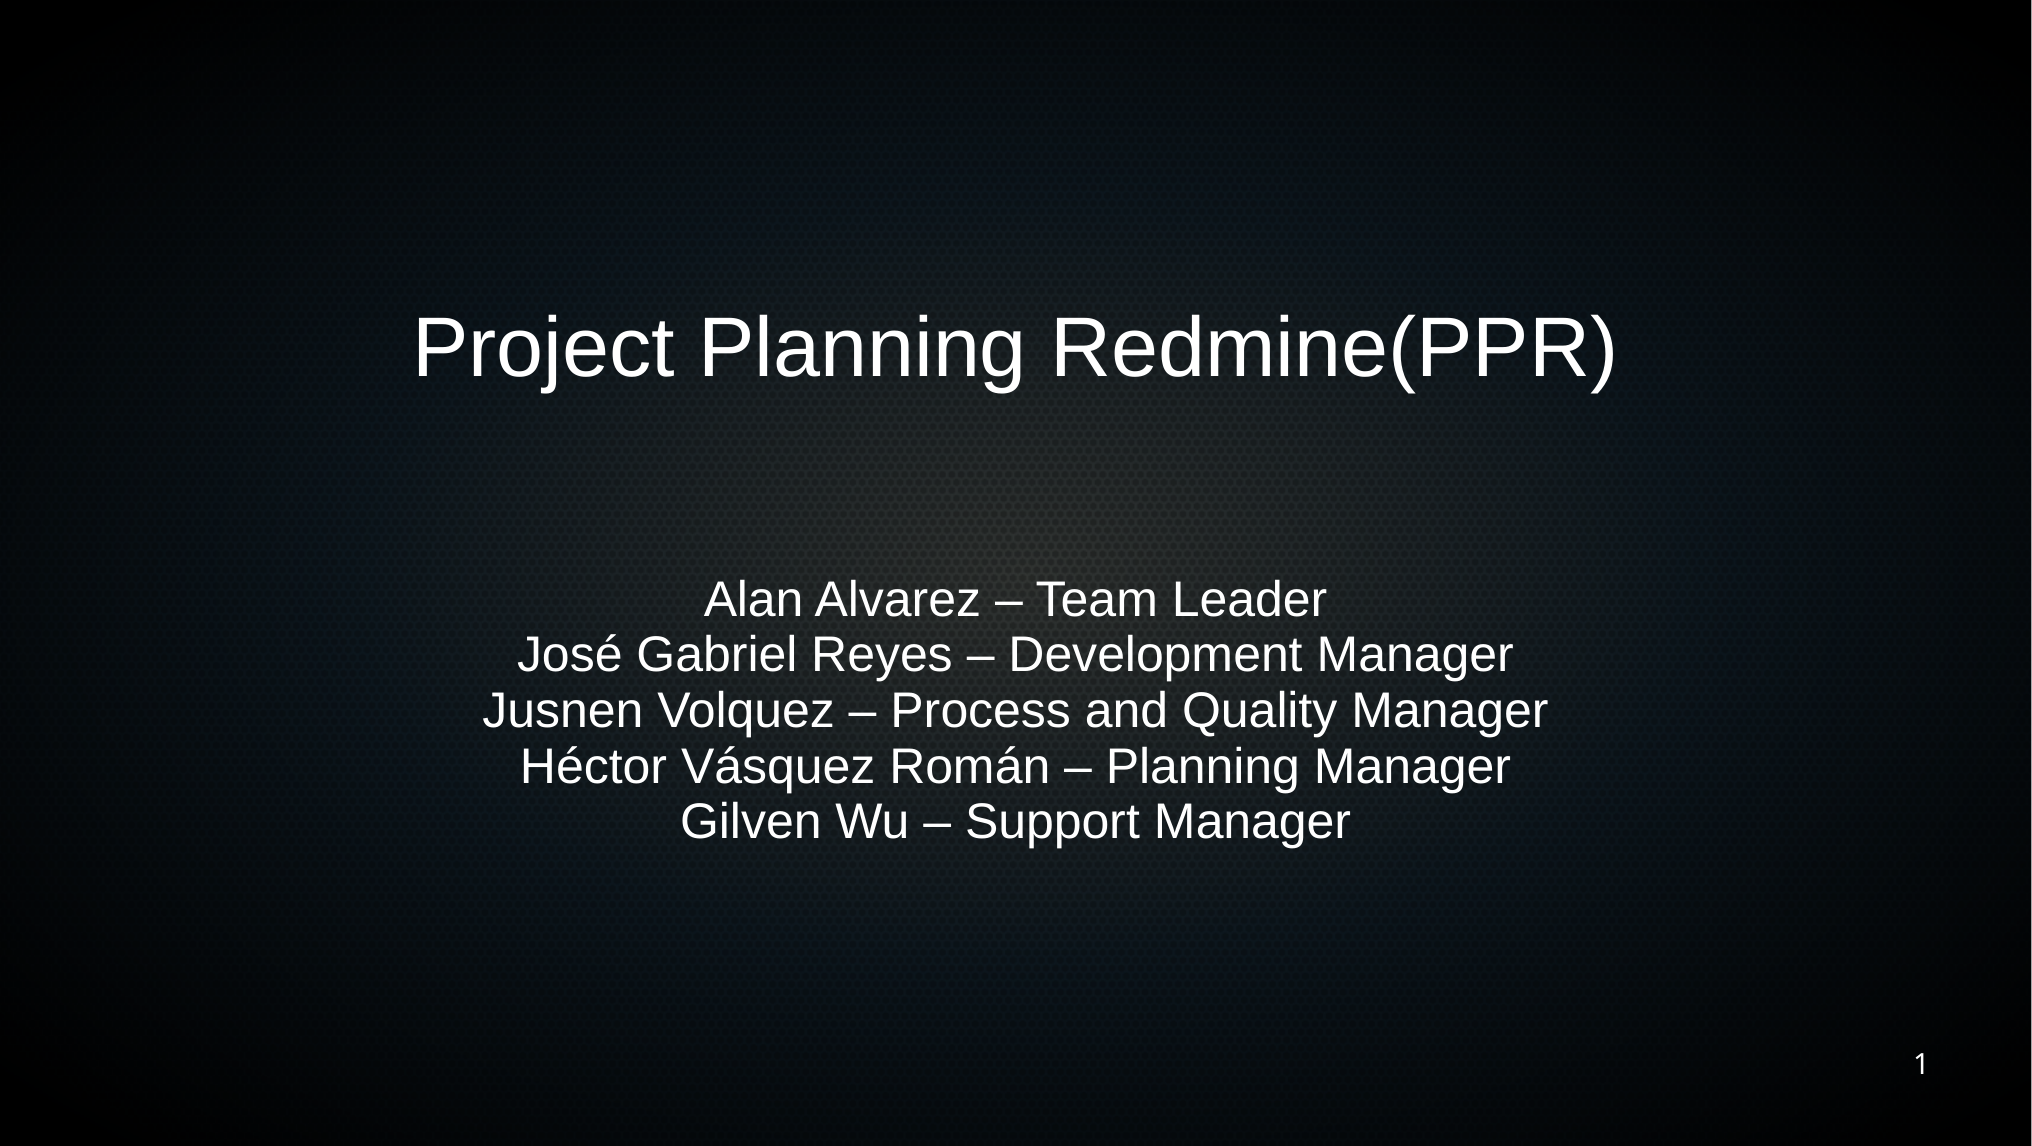

# Project Planning Redmine(PPR)
Alan Alvarez – Team Leader
José Gabriel Reyes – Development Manager
Jusnen Volquez – Process and Quality Manager
Héctor Vásquez Román – Planning Manager
Gilven Wu – Support Manager
1